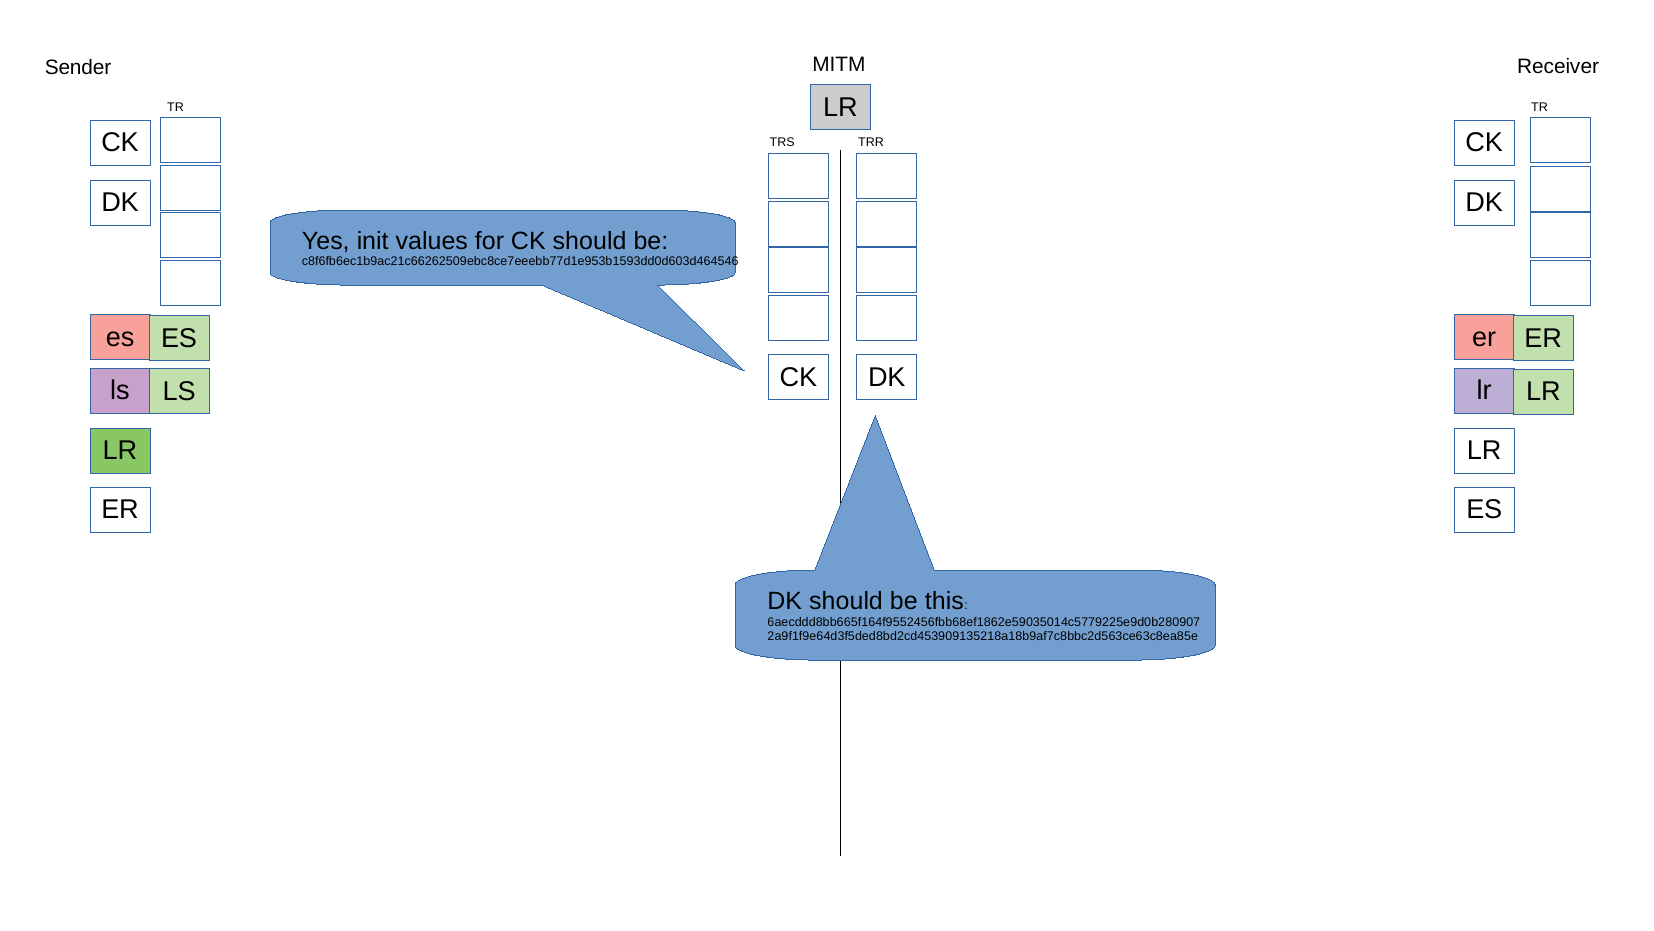

MITM
Receiver
Sender
LR
TR
TR
CK
CK
CK
CK
TRS
TRR
DK
DK
DK
DK
Yes, init values for CK should be:
c8f6fb6ec1b9ac21c66262509ebc8ce7eeebb77d1e953b1593dd0d603d464546
CK
es
CK
er
ES
ER
CK
DK
CK
ls
CK
lr
LS
LR
LR
LR
ER
ES
DK should be this:
6aecddd8bb665f164f9552456fbb68ef1862e59035014c5779225e9d0b280907
2a9f1f9e64d3f5ded8bd2cd453909135218a18b9af7c8bbc2d563ce63c8ea85e